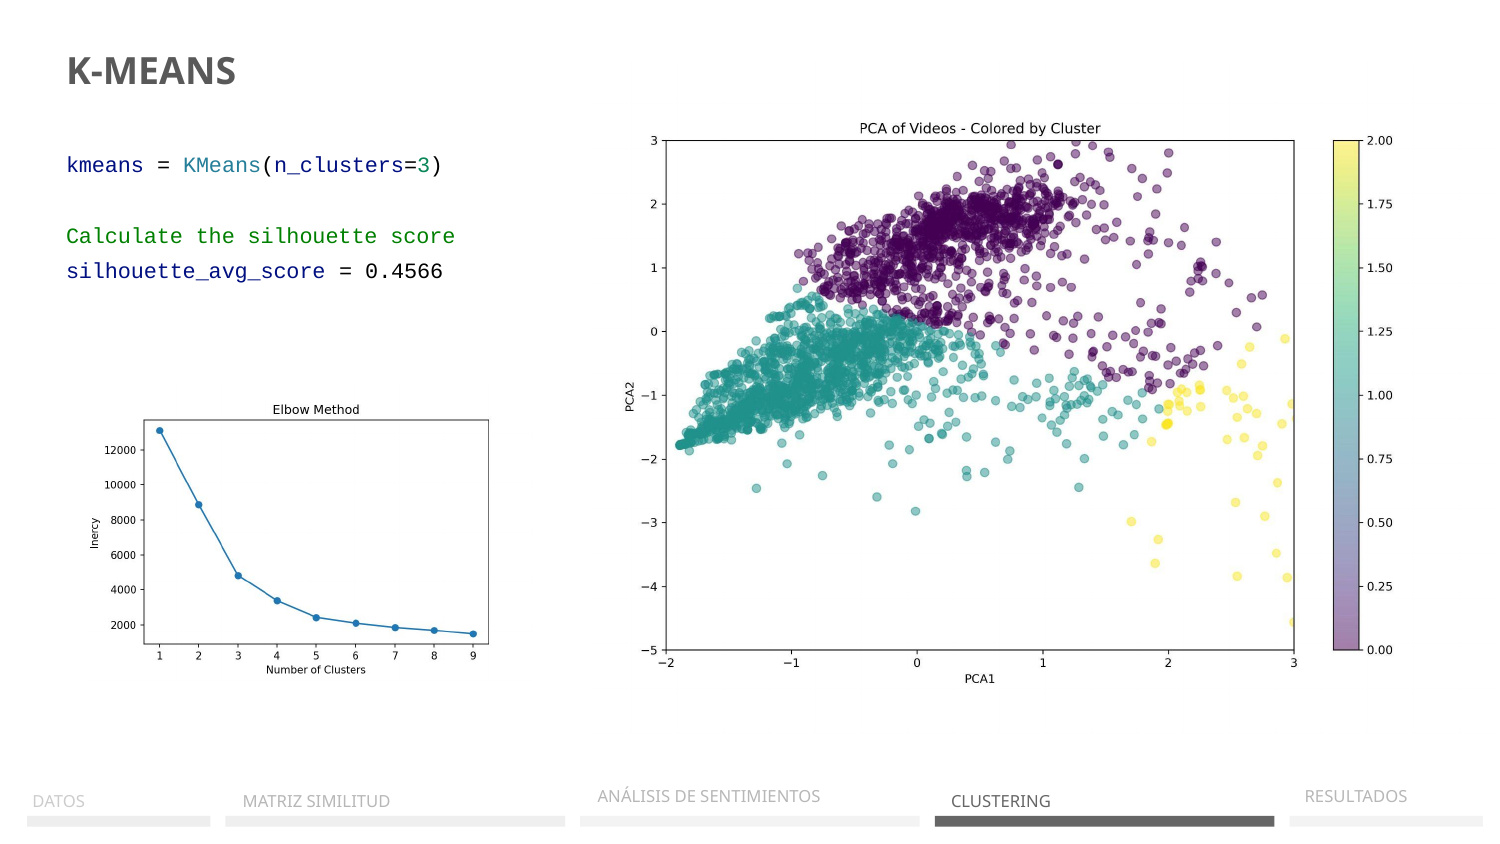

# K-MEANS
kmeans = KMeans(n_clusters=3)
Calculate the silhouette score
silhouette_avg_score = 0.4566
ANÁLISIS DE SENTIMIENTOS
RESULTADOS
DATOS
MATRIZ SIMILITUD
CLUSTERING